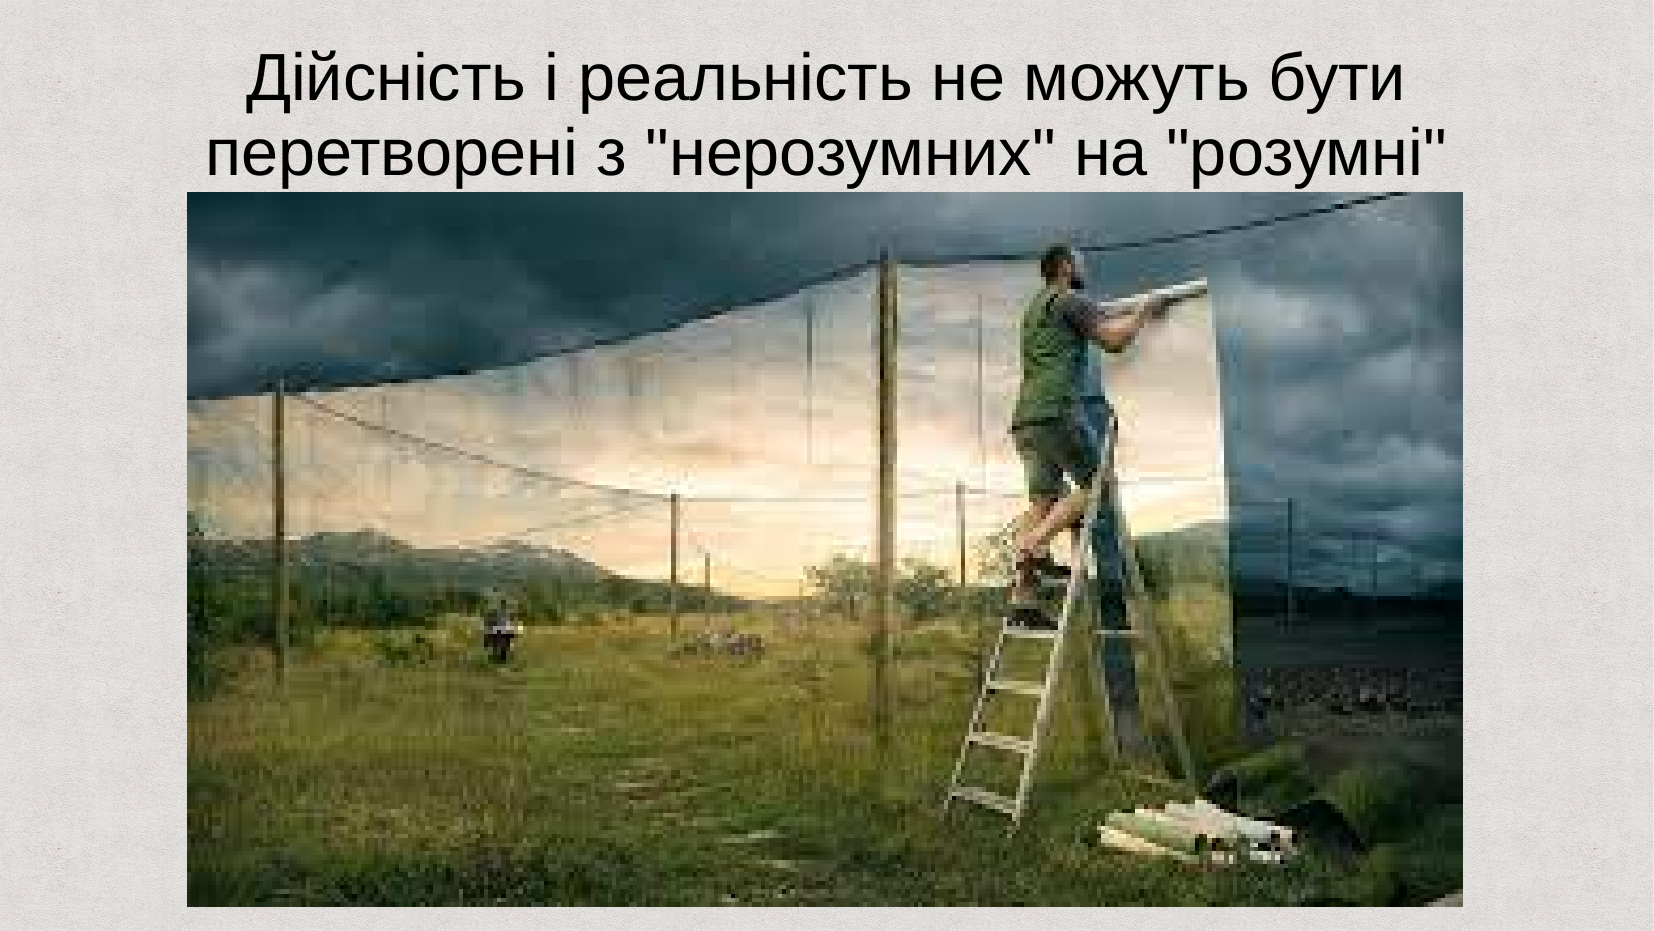

# Дійсність і реальність не можуть бути перетворені з "нерозумних" на "розумні"